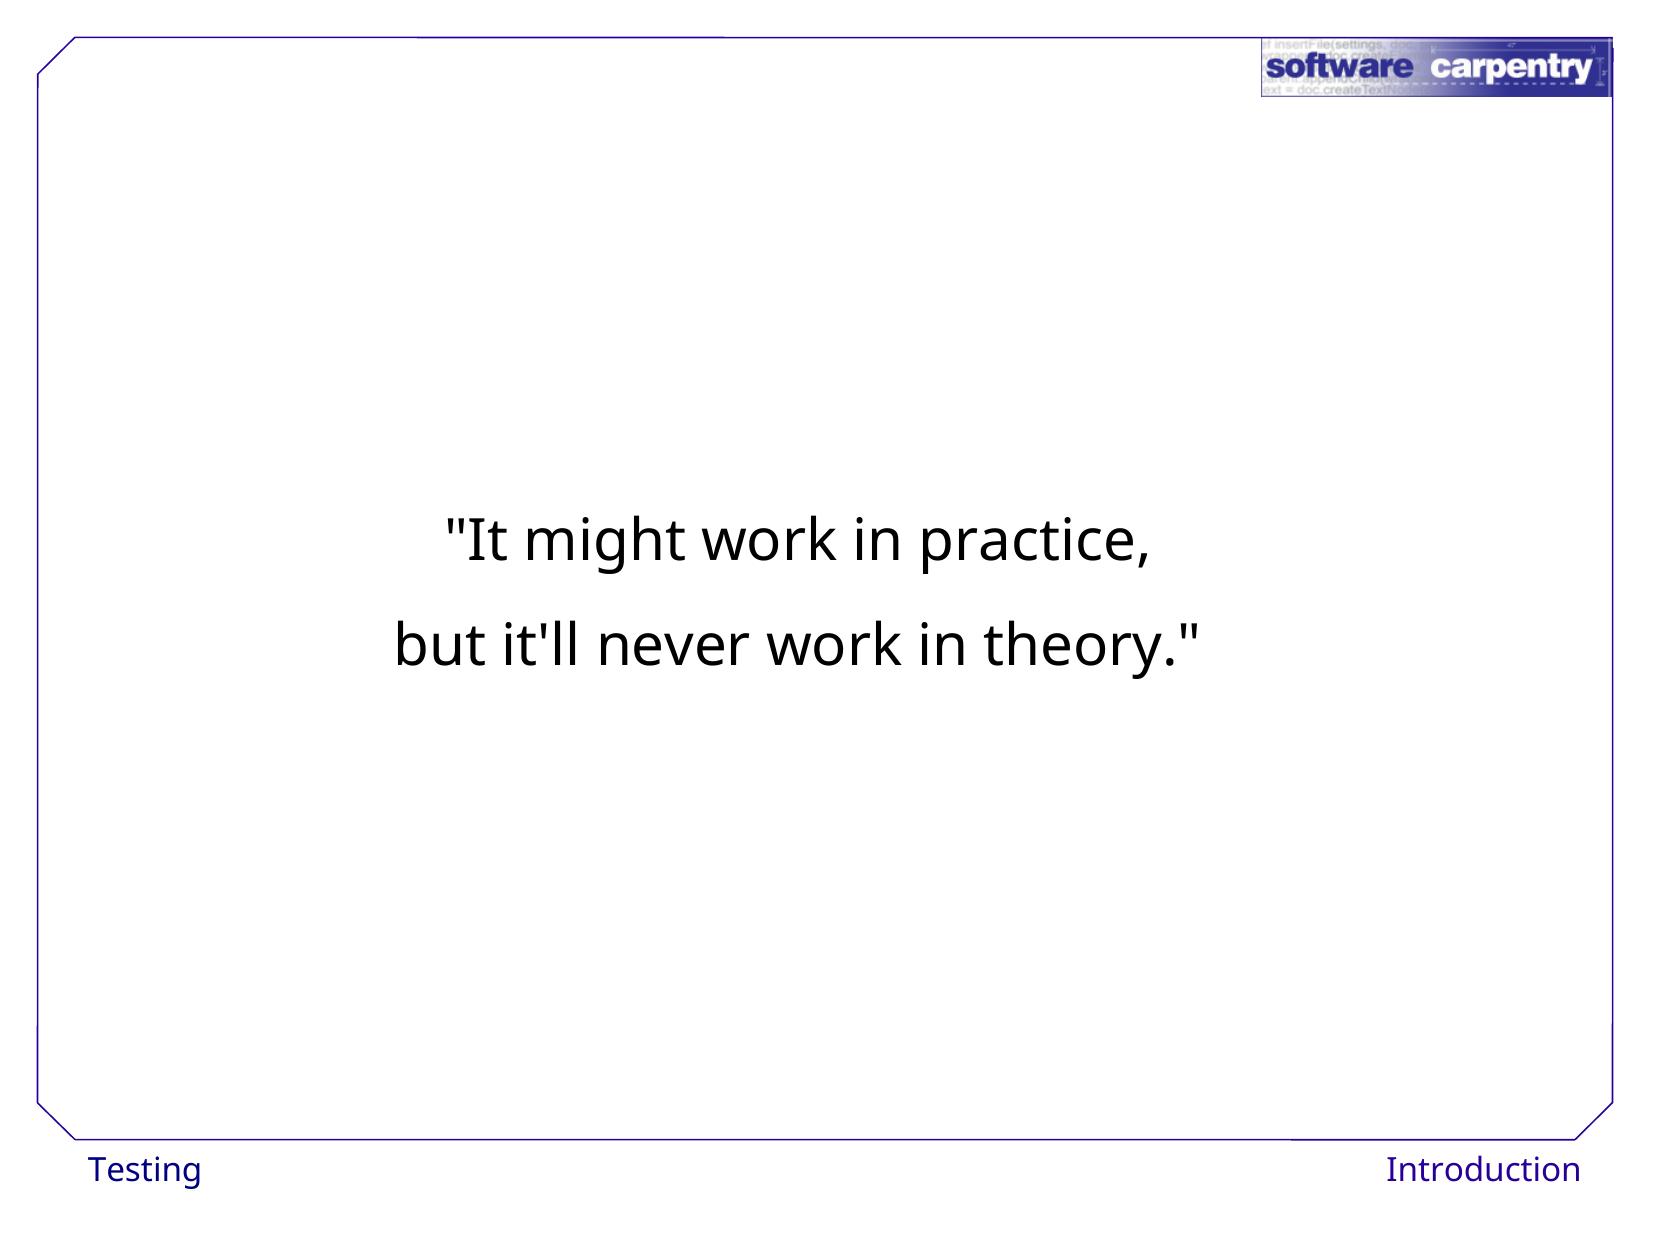

"It might work in practice,
but it'll never work in theory."